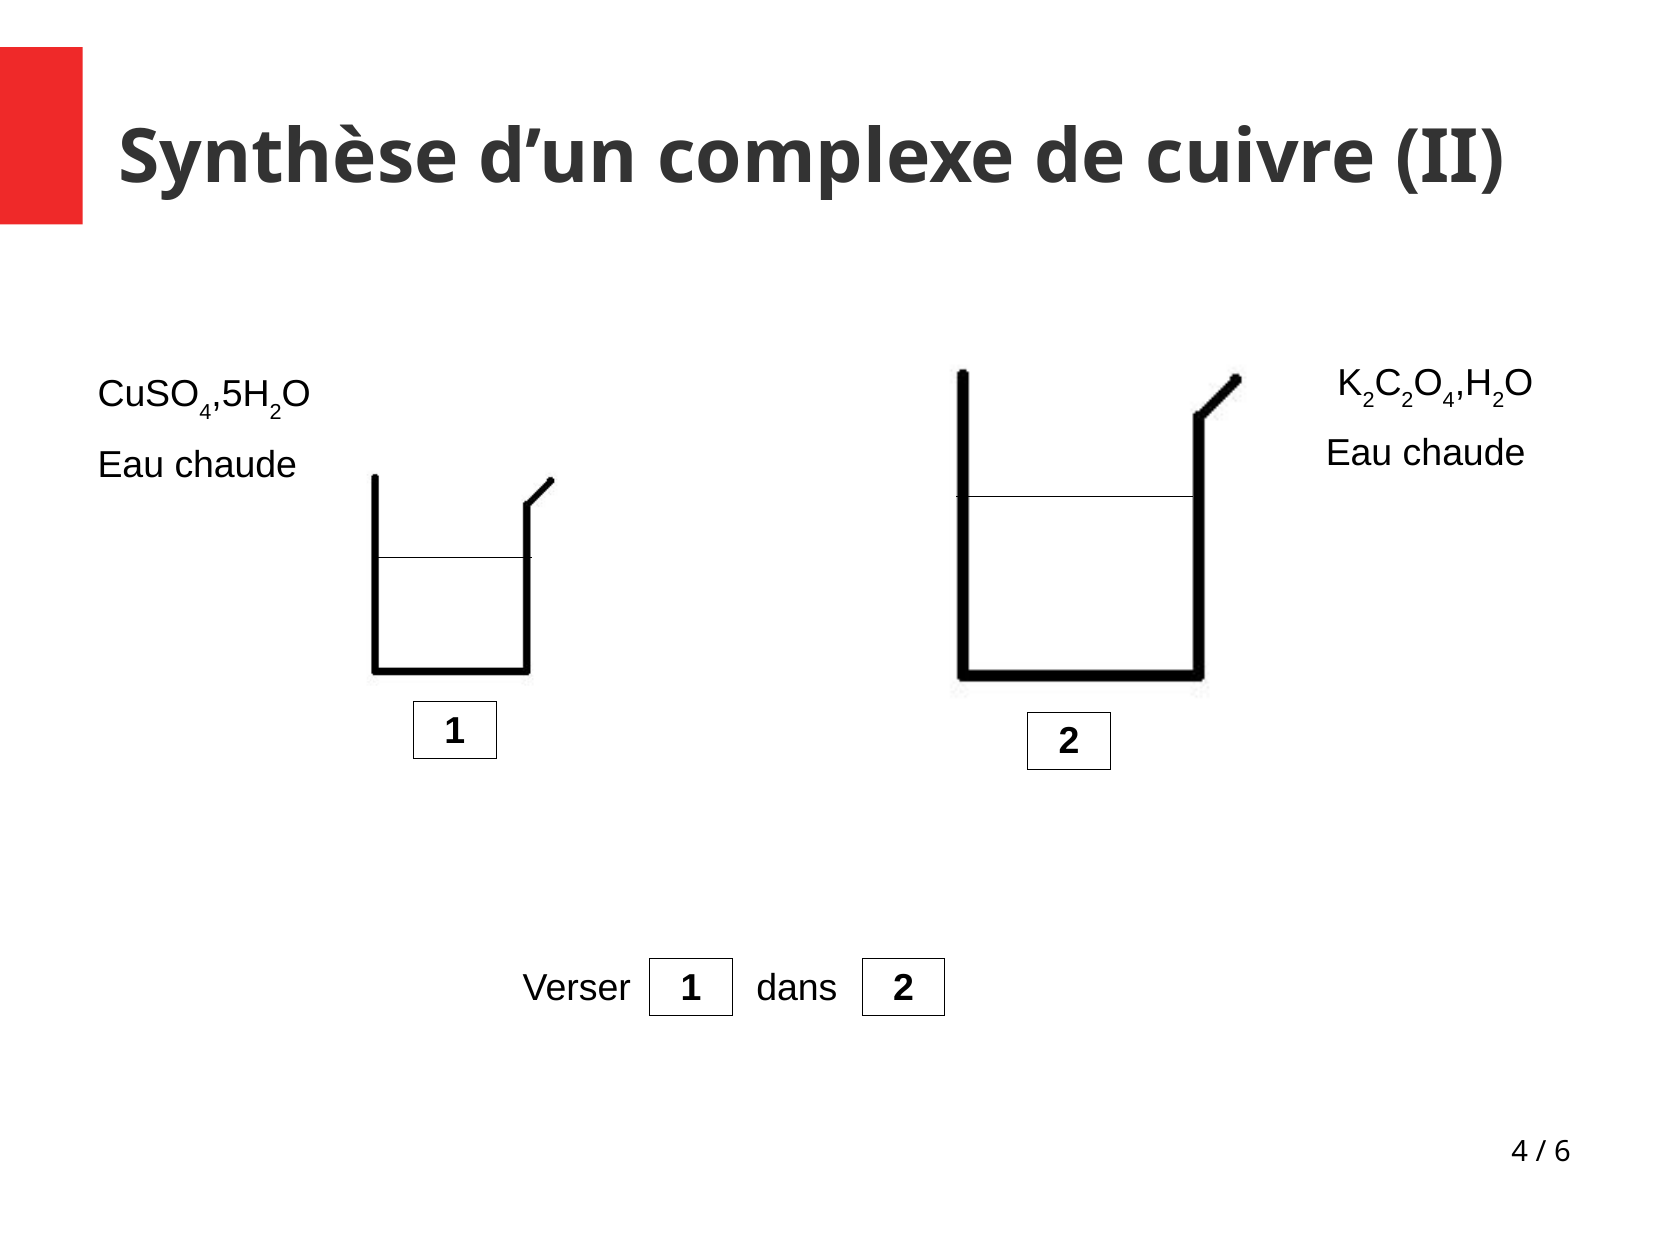

# Synthèse d’un complexe de cuivre (II)
K2C2O4,H2O
CuSO4,5H2O
Eau chaude
Eau chaude
1
2
Verser dans
1
2
4